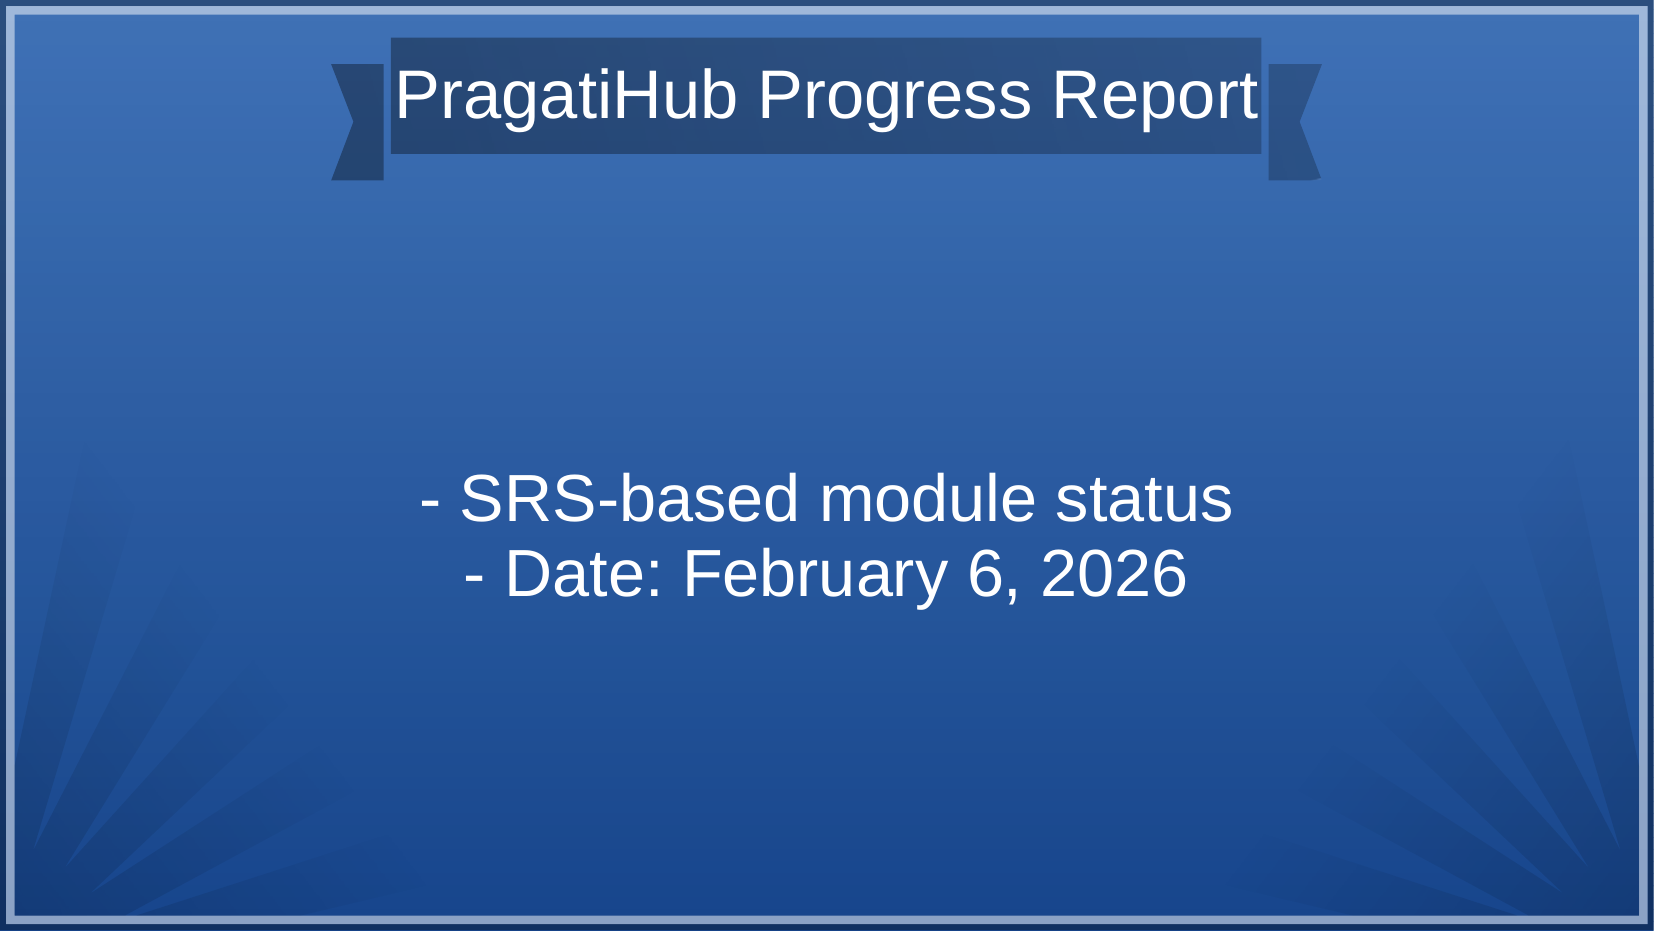

# PragatiHub Progress Report
- SRS-based module status
- Date: February 6, 2026